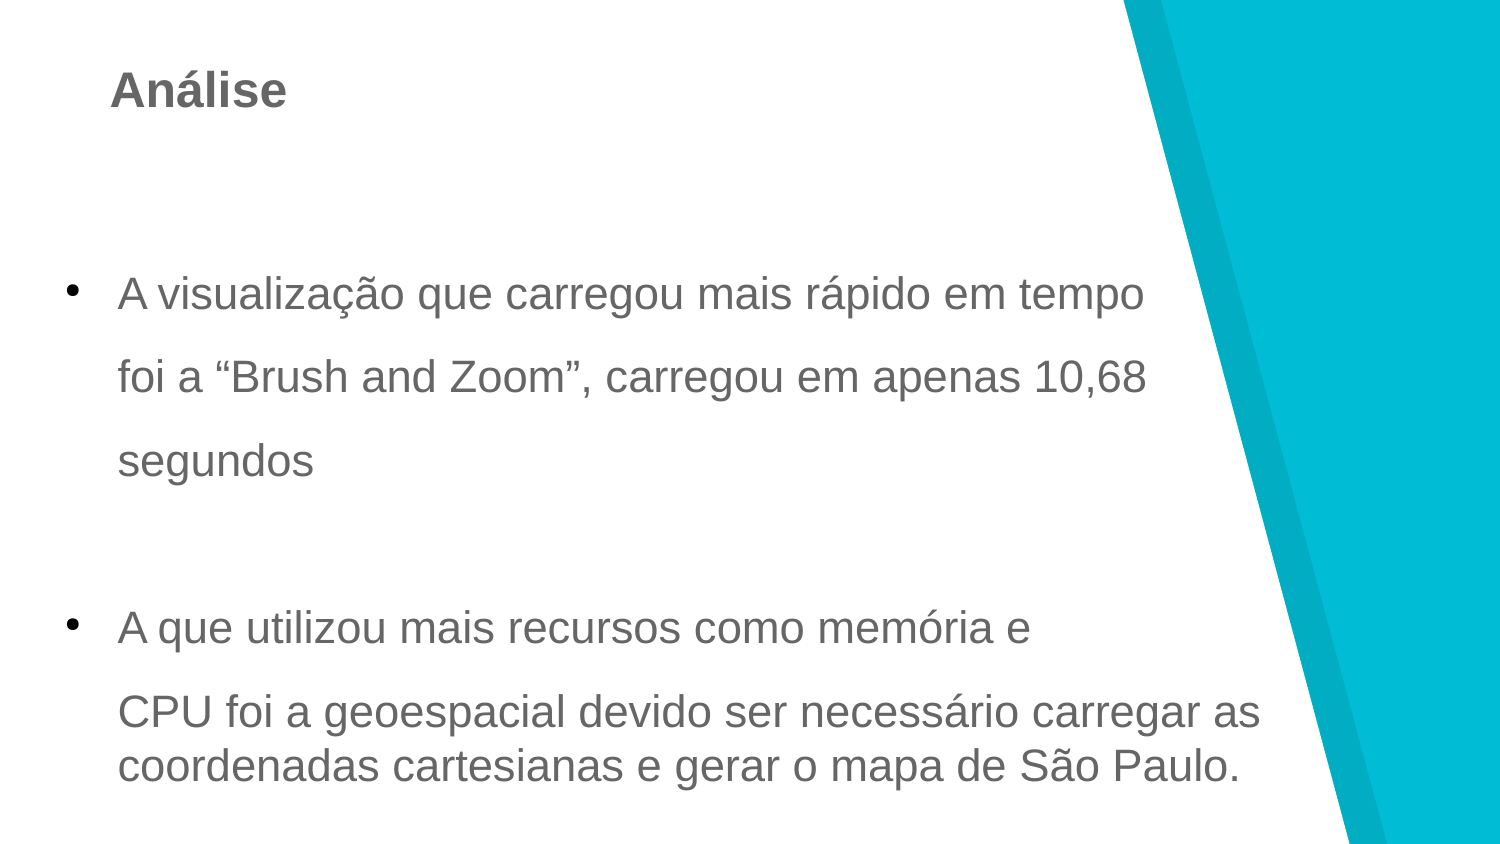

# Análise
A visualização que carregou mais rápido em tempo
foi a “Brush and Zoom”, carregou em apenas 10,68
segundos
A que utilizou mais recursos como memória e
CPU foi a geoespacial devido ser necessário carregar as coordenadas cartesianas e gerar o mapa de São Paulo.